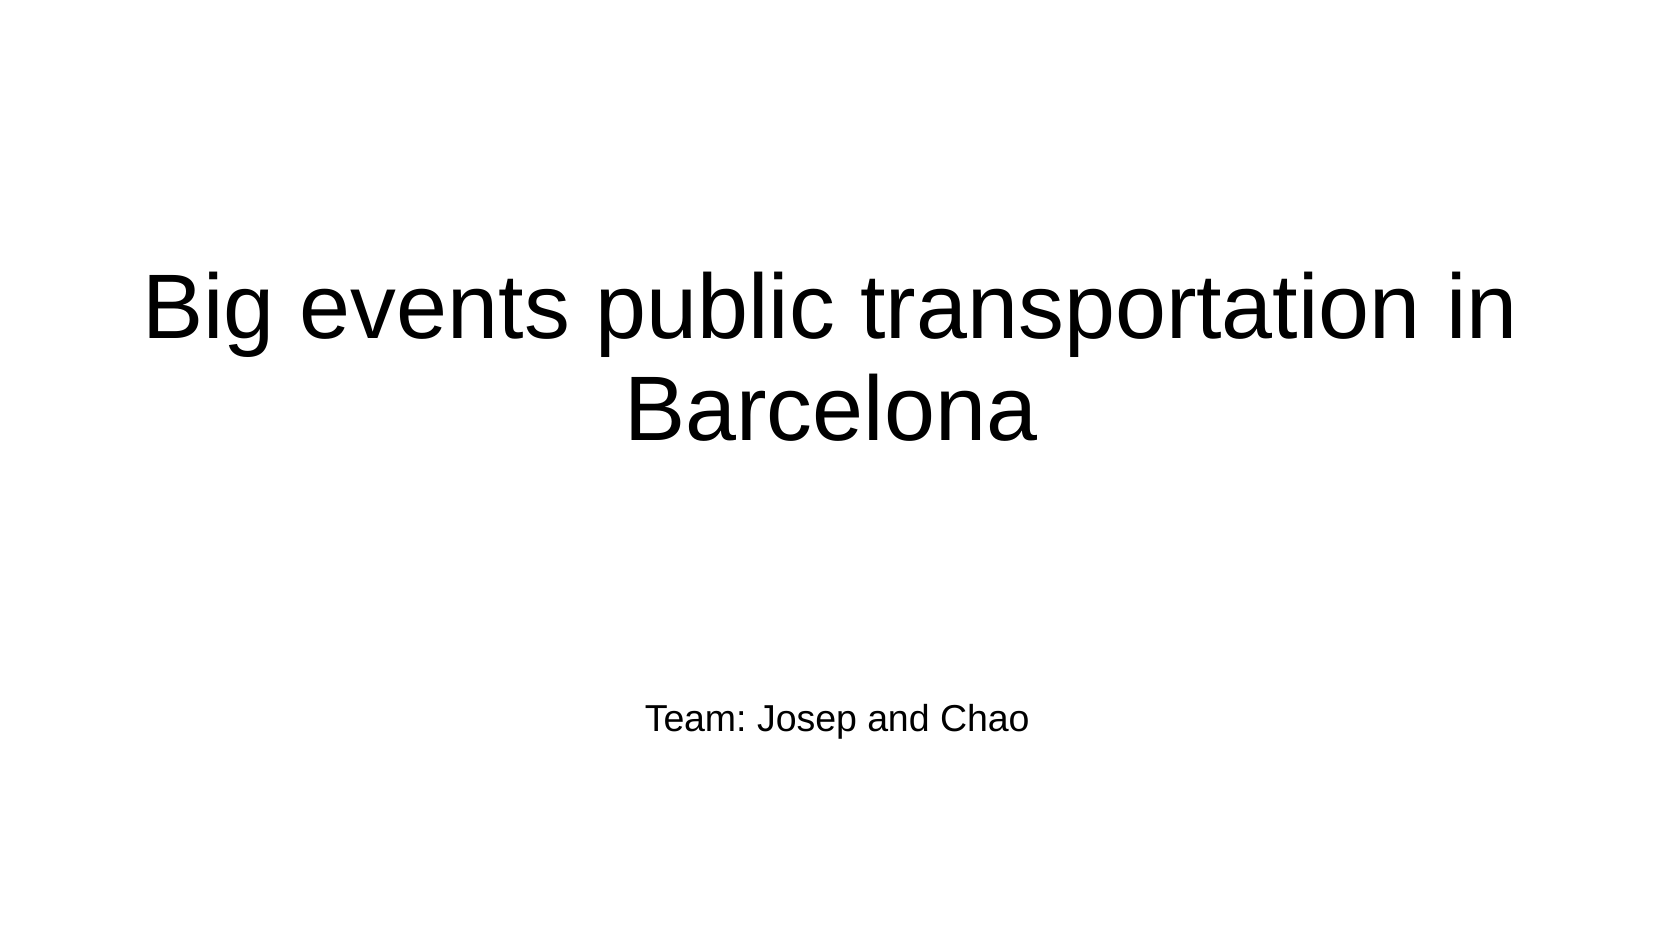

# Big events public transportation in Barcelona
Team: Josep and Chao